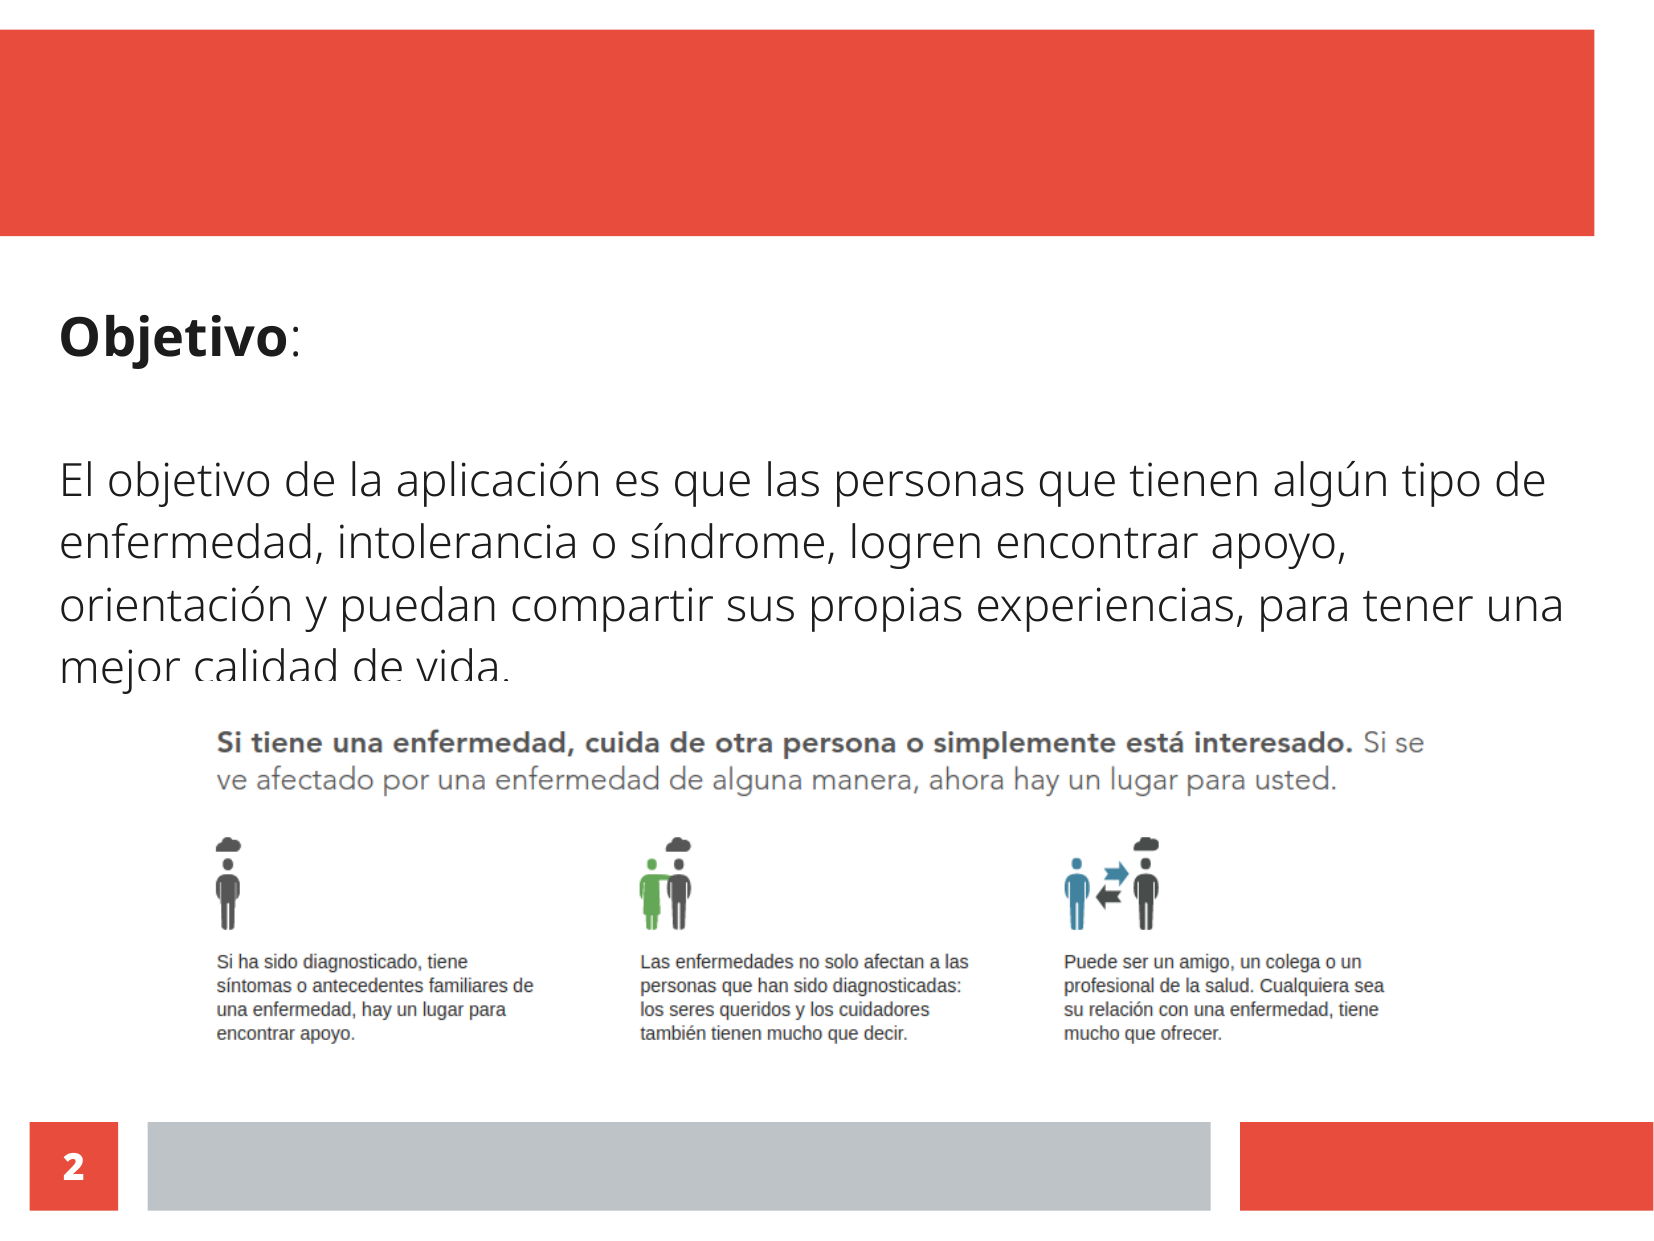

#
Objetivo:
El objetivo de la aplicación es que las personas que tienen algún tipo de enfermedad, intolerancia o síndrome, logren encontrar apoyo, orientación y puedan compartir sus propias experiencias, para tener una mejor calidad de vida.
2